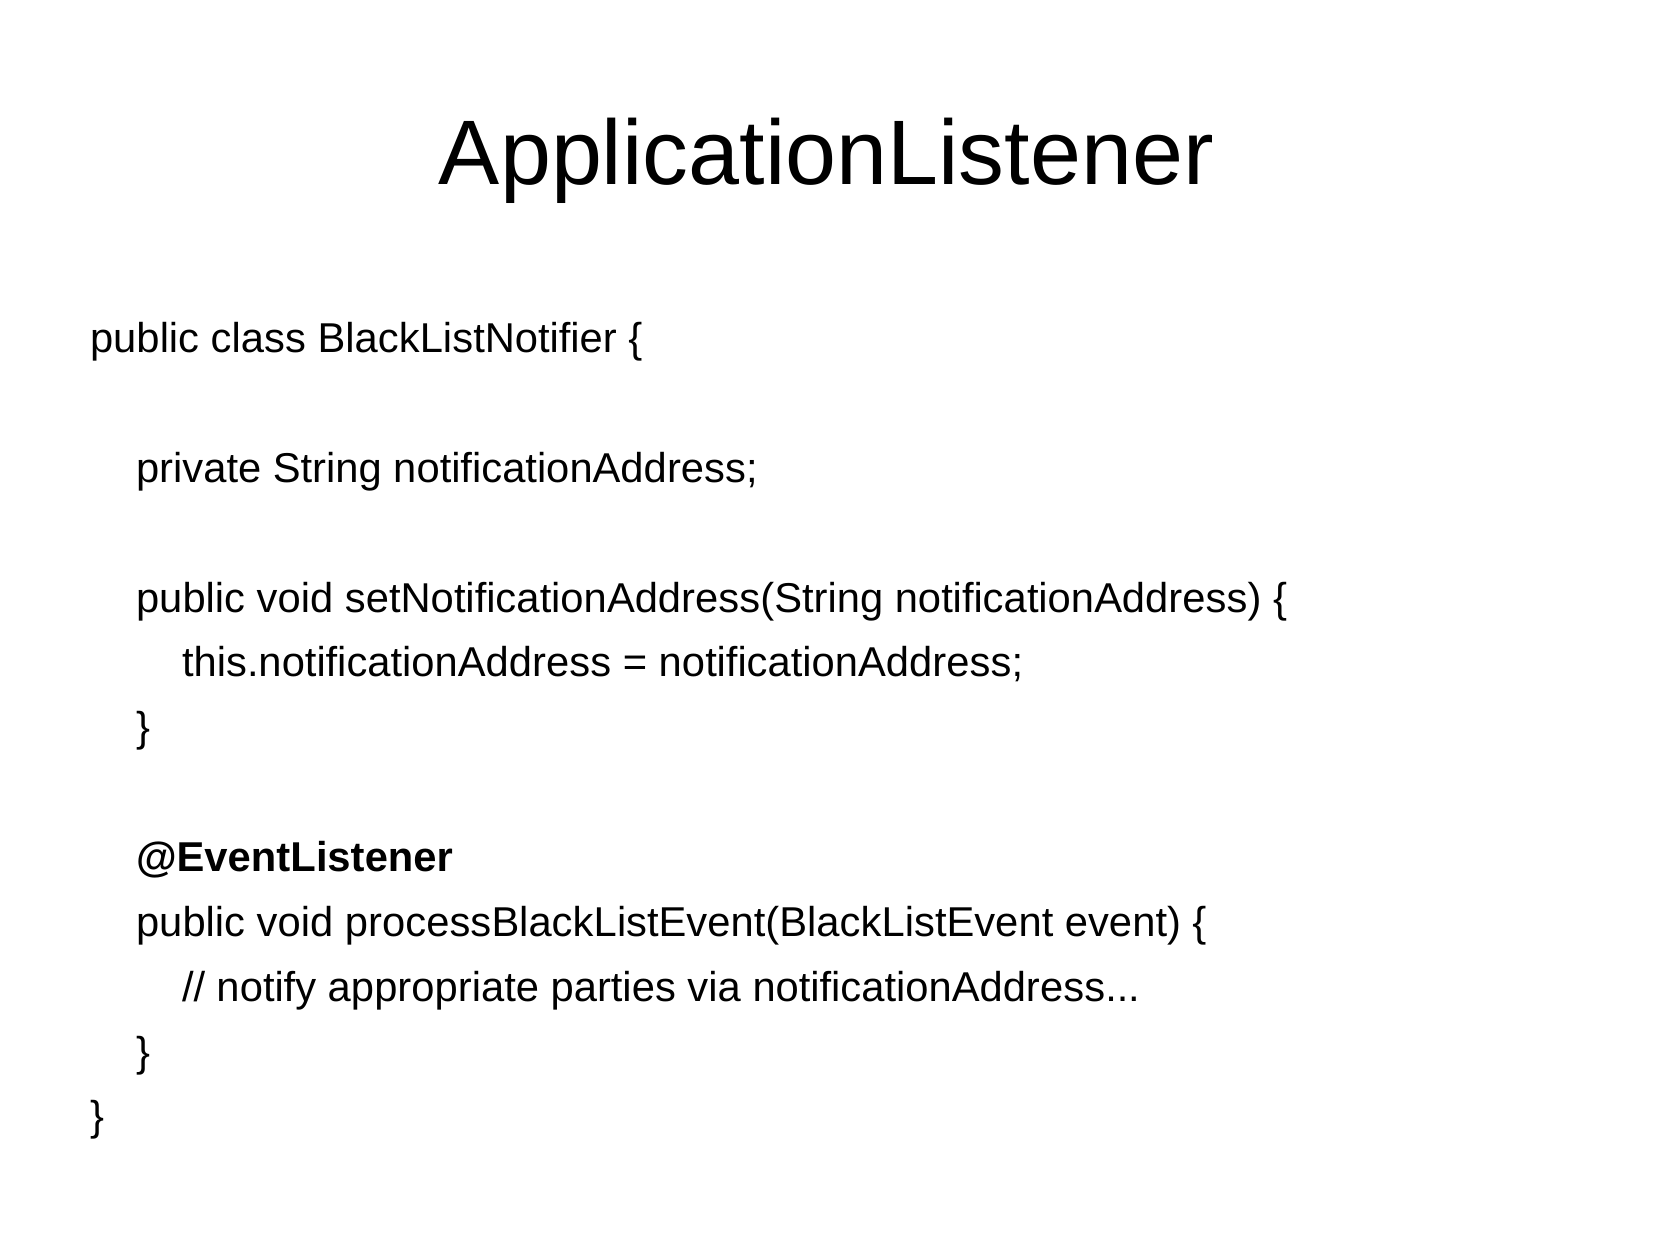

# ApplicationListener
public class BlackListNotifier {
 private String notificationAddress;
 public void setNotificationAddress(String notificationAddress) {
 this.notificationAddress = notificationAddress;
 }
 @EventListener
 public void processBlackListEvent(BlackListEvent event) {
 // notify appropriate parties via notificationAddress...
 }
}